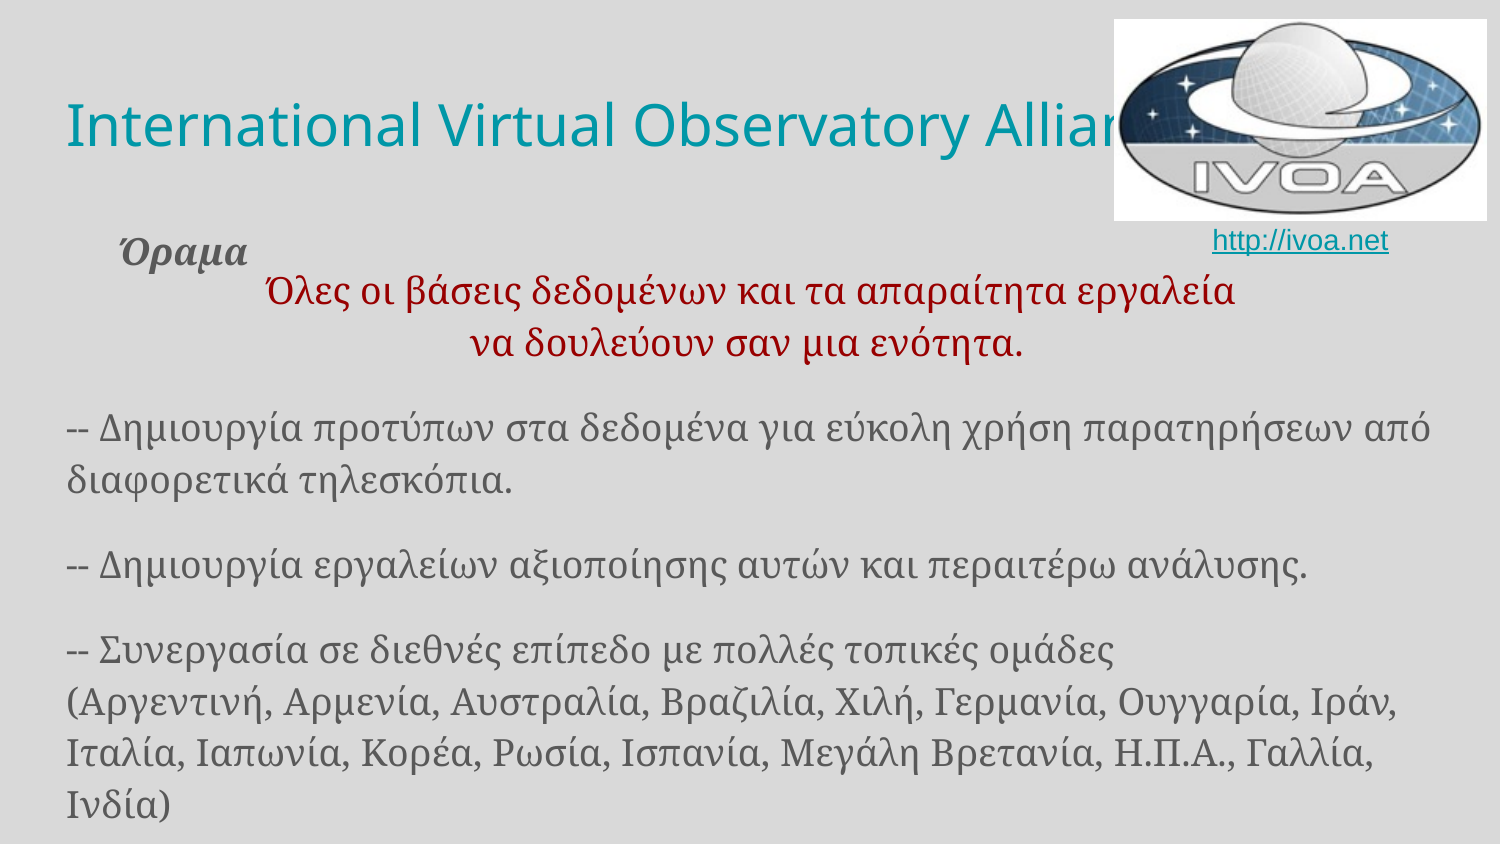

International Virtual Observatory Alliance
Όραμα
http://ivoa.net
# Όλες οι βάσεις δεδομένων και τα απαραίτητα εργαλεία να δουλεύουν σαν μια ενότητα.
-- Δημιουργία προτύπων στα δεδομένα για εύκολη χρήση παρατηρήσεων από διαφορετικά τηλεσκόπια.
-- Δημιουργία εργαλείων αξιοποίησης αυτών και περαιτέρω ανάλυσης.
-- Συνεργασία σε διεθνές επίπεδο με πολλές τοπικές ομάδες
(Αργεντινή, Αρμενία, Αυστραλία, Βραζιλία, Χιλή, Γερμανία, Ουγγαρία, Ιράν, Ιταλία, Ιαπωνία, Κορέα, Ρωσία, Ισπανία, Μεγάλη Βρετανία, Η.Π.Α., Γαλλία, Ινδία)